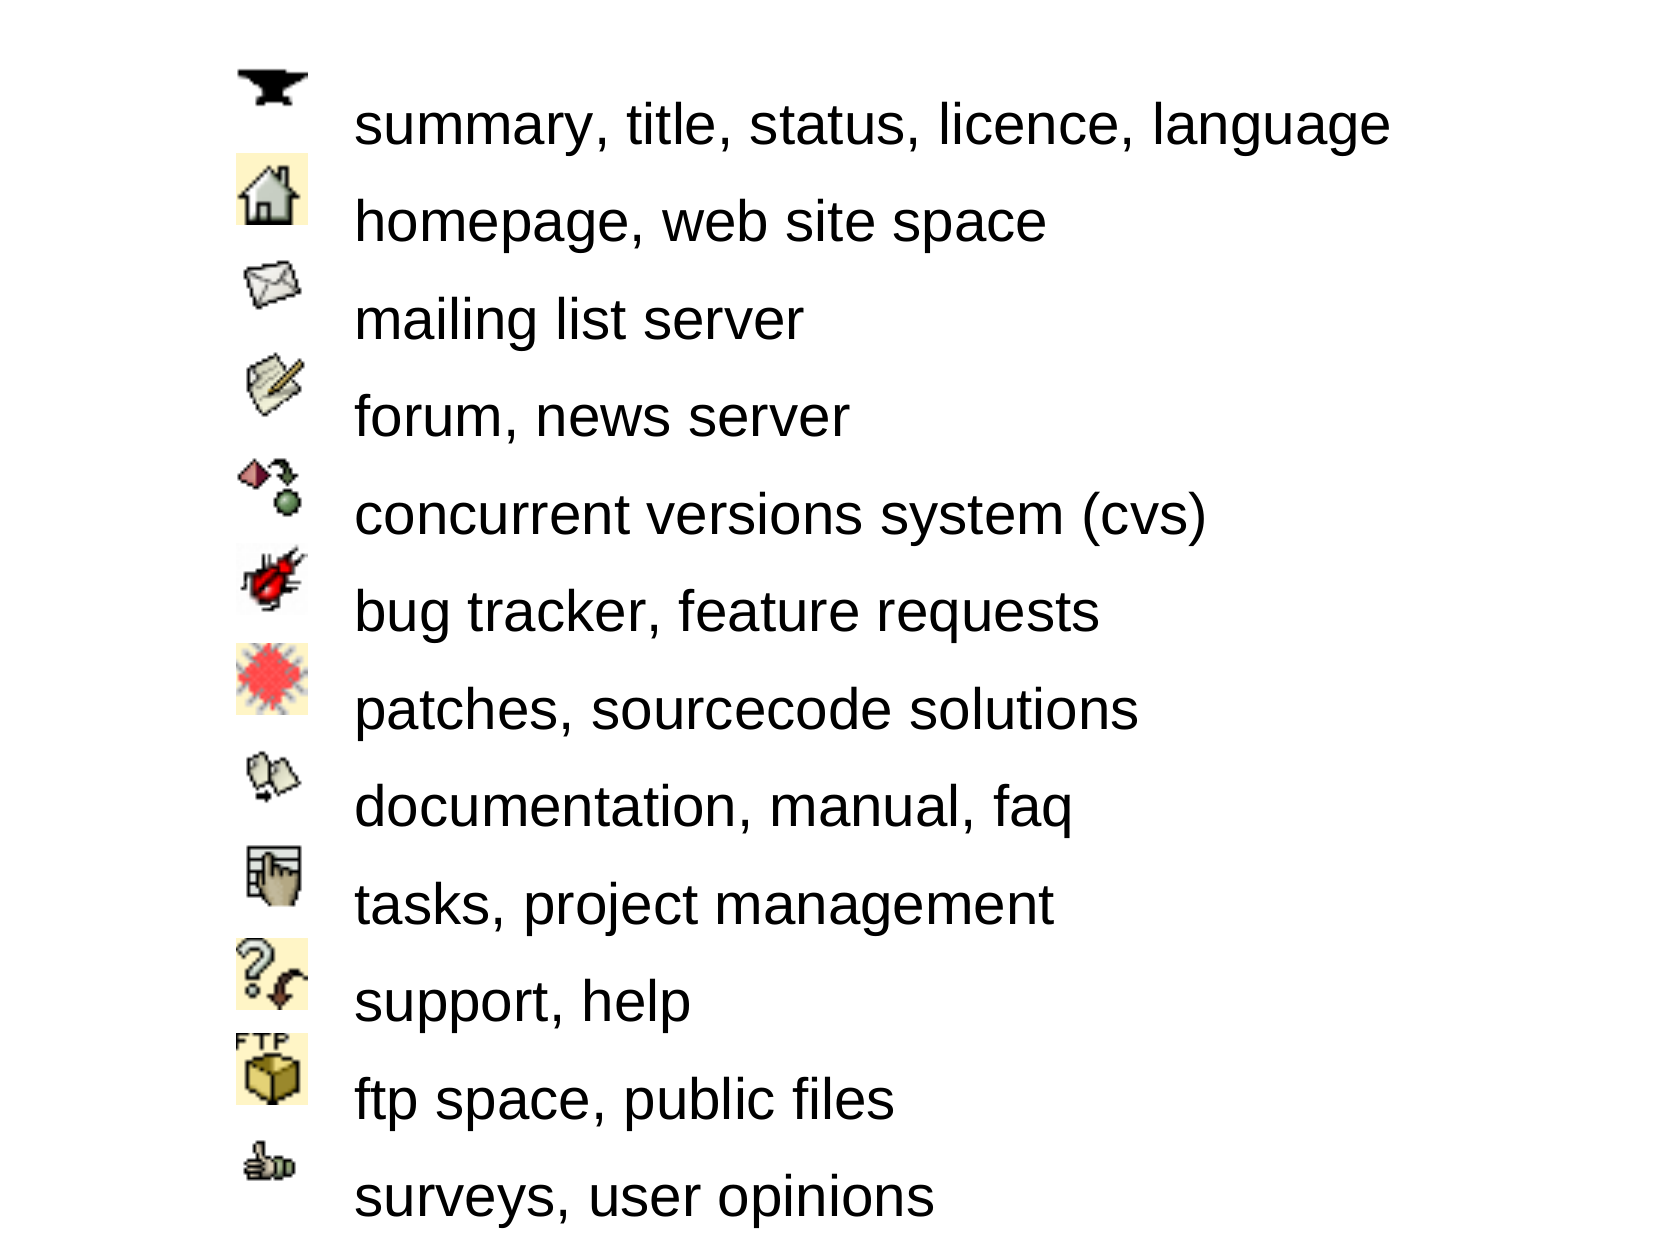

summary, title, status, licence, language
homepage, web site space
mailing list server
forum, news server
concurrent versions system (cvs)
bug tracker, feature requests
patches, sourcecode solutions
documentation, manual, faq
tasks, project management
support, help
ftp space, public files
surveys, user opinions